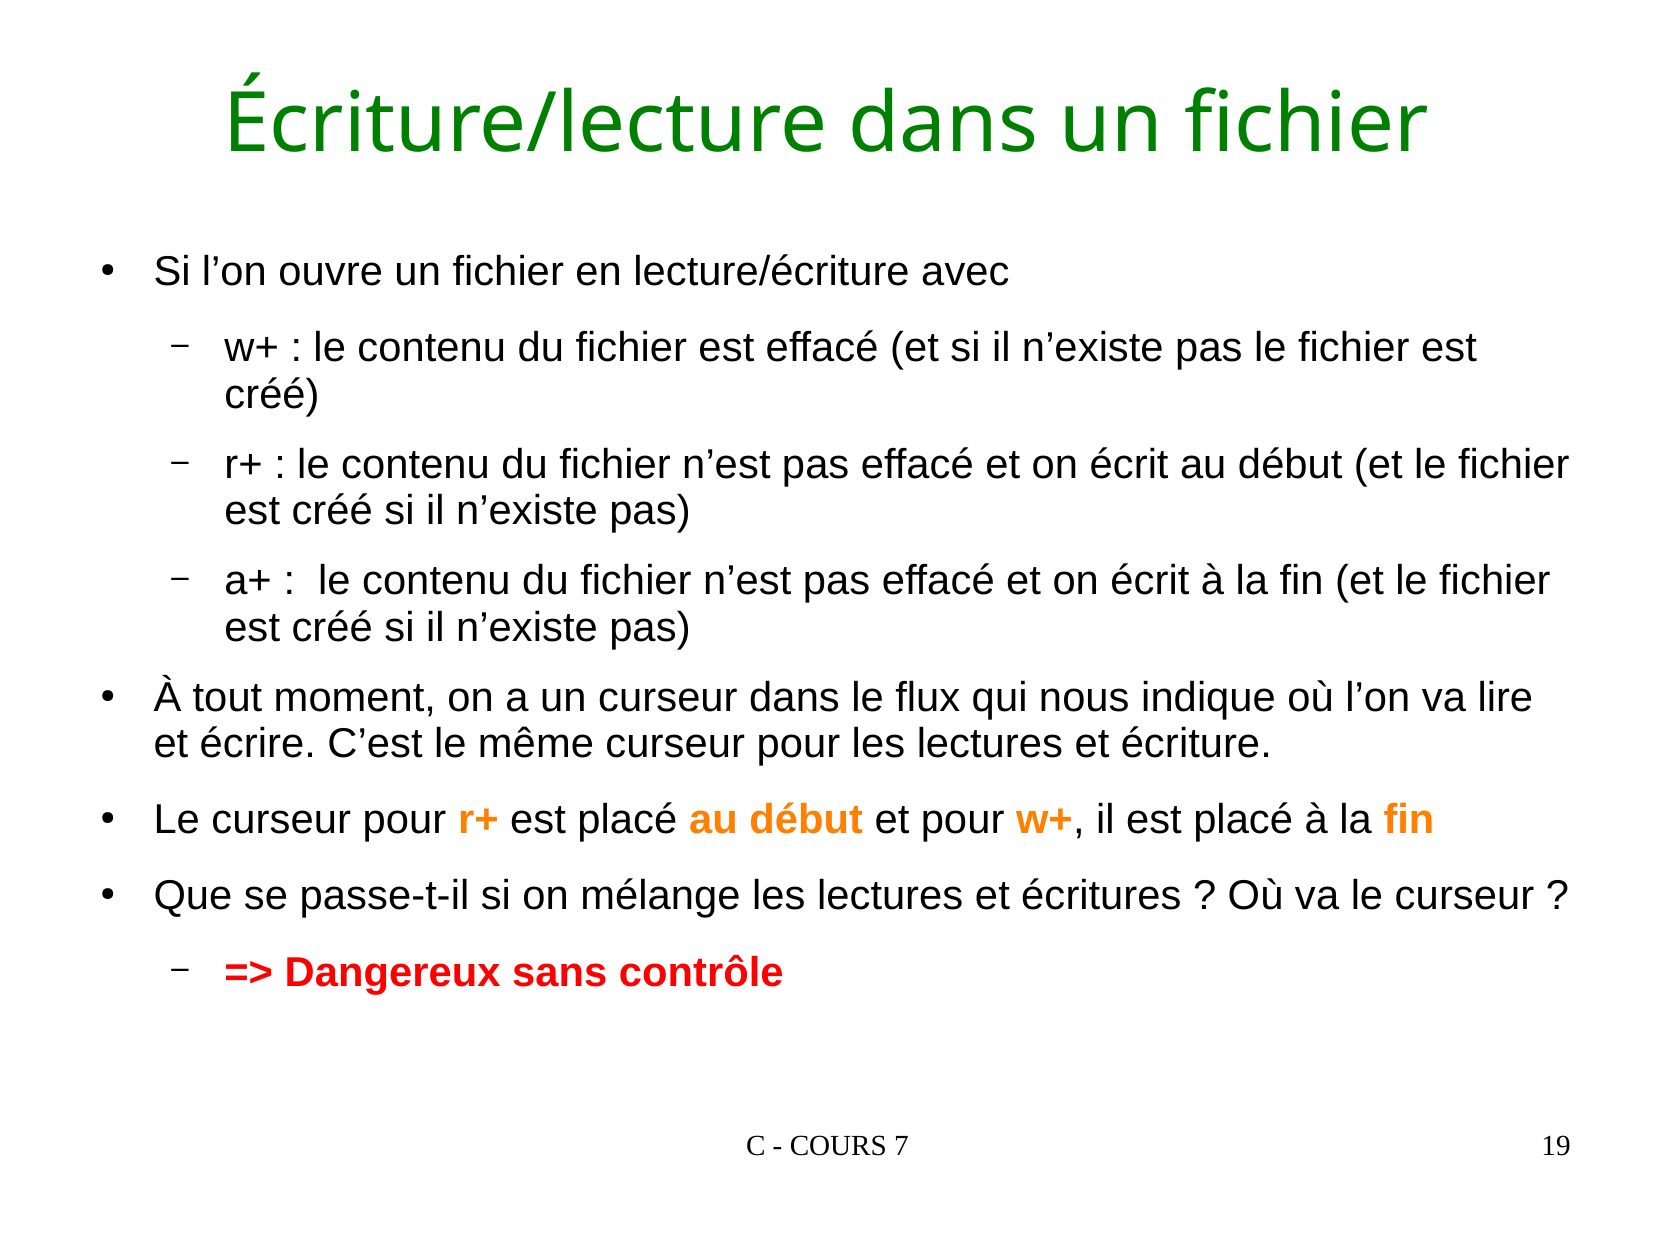

# Écriture/lecture dans un fichier
Si l’on ouvre un fichier en lecture/écriture avec
w+ : le contenu du fichier est effacé (et si il n’existe pas le fichier est créé)
r+ : le contenu du fichier n’est pas effacé et on écrit au début (et le fichier est créé si il n’existe pas)
a+ : le contenu du fichier n’est pas effacé et on écrit à la fin (et le fichier est créé si il n’existe pas)
À tout moment, on a un curseur dans le flux qui nous indique où l’on va lire et écrire. C’est le même curseur pour les lectures et écriture.
Le curseur pour r+ est placé au début et pour w+, il est placé à la fin
Que se passe-t-il si on mélange les lectures et écritures ? Où va le curseur ?
=> Dangereux sans contrôle
C - COURS 7
19